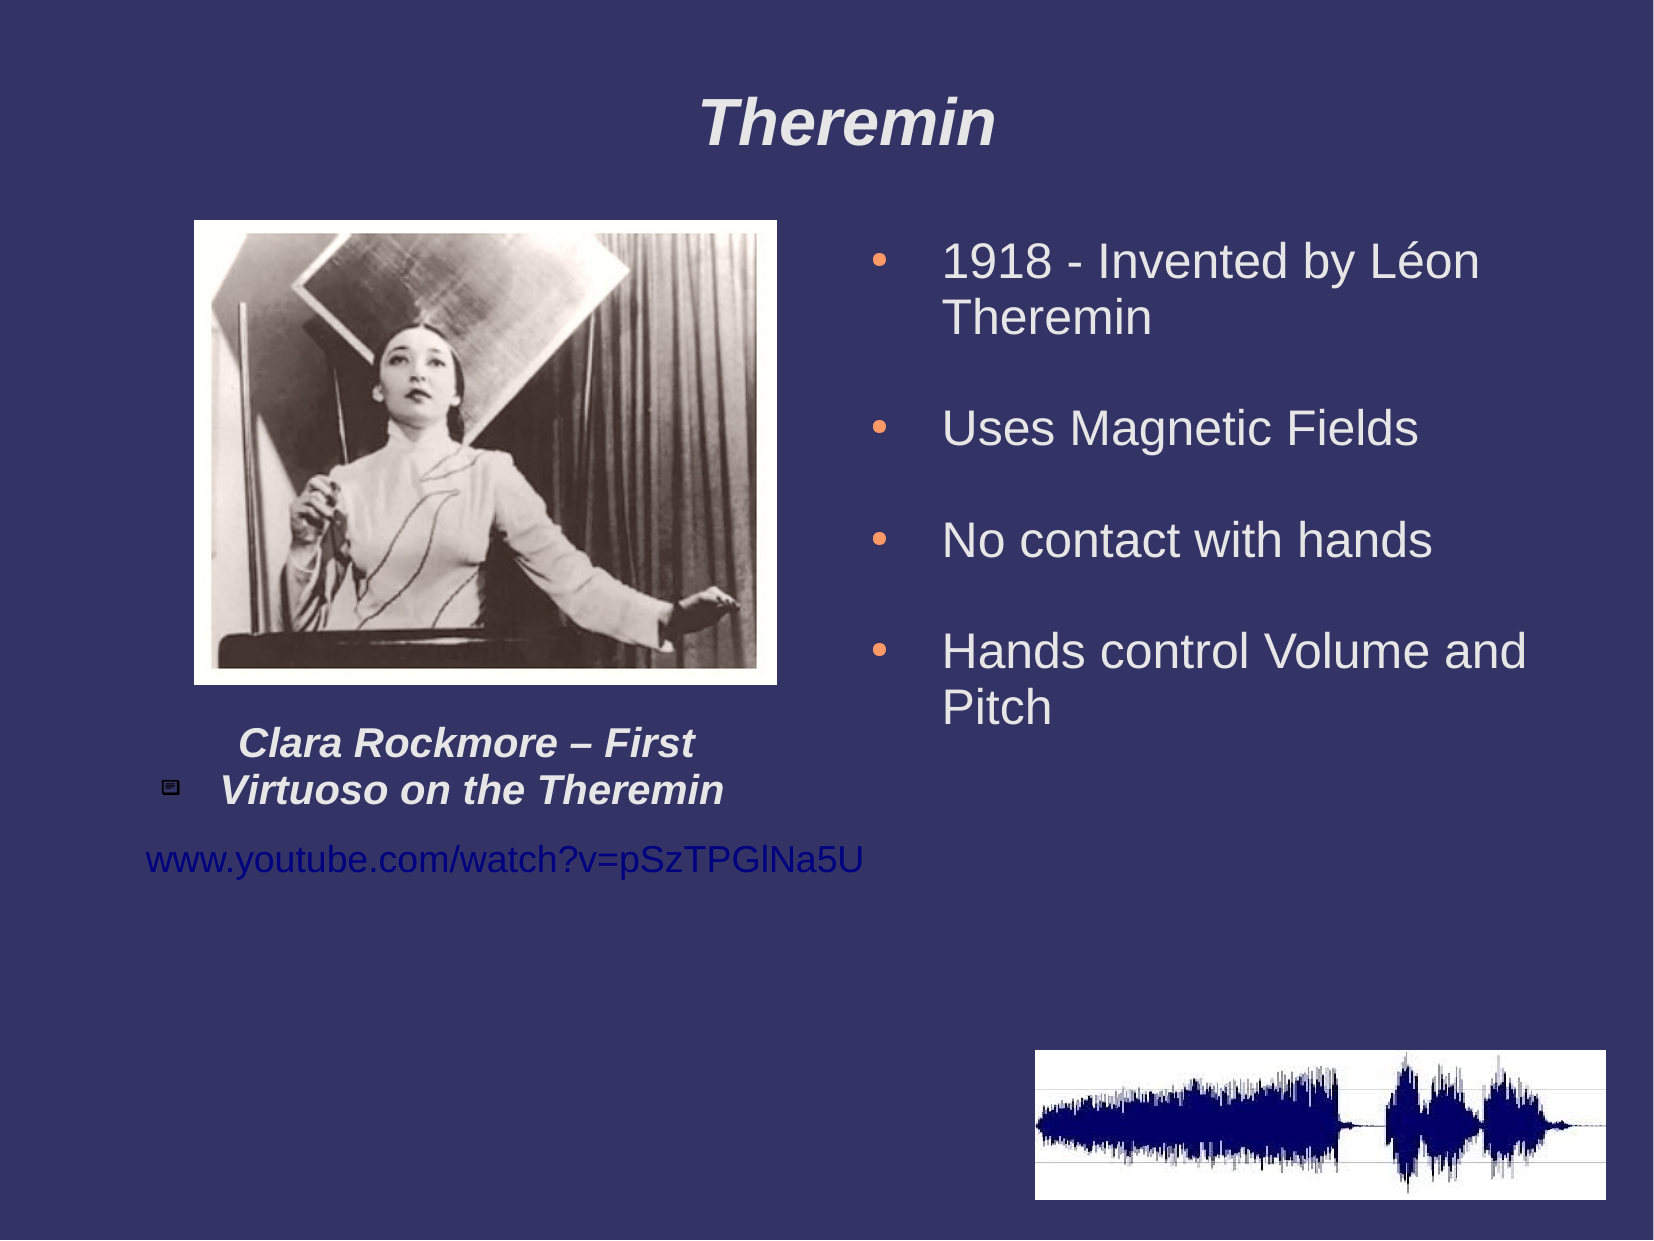

# Theremin
1918 - Invented by Léon Theremin
Uses Magnetic Fields
No contact with hands
Hands control Volume and Pitch
Clara Rockmore – First
Virtuoso on the Theremin
www.youtube.com/watch?v=pSzTPGlNa5U